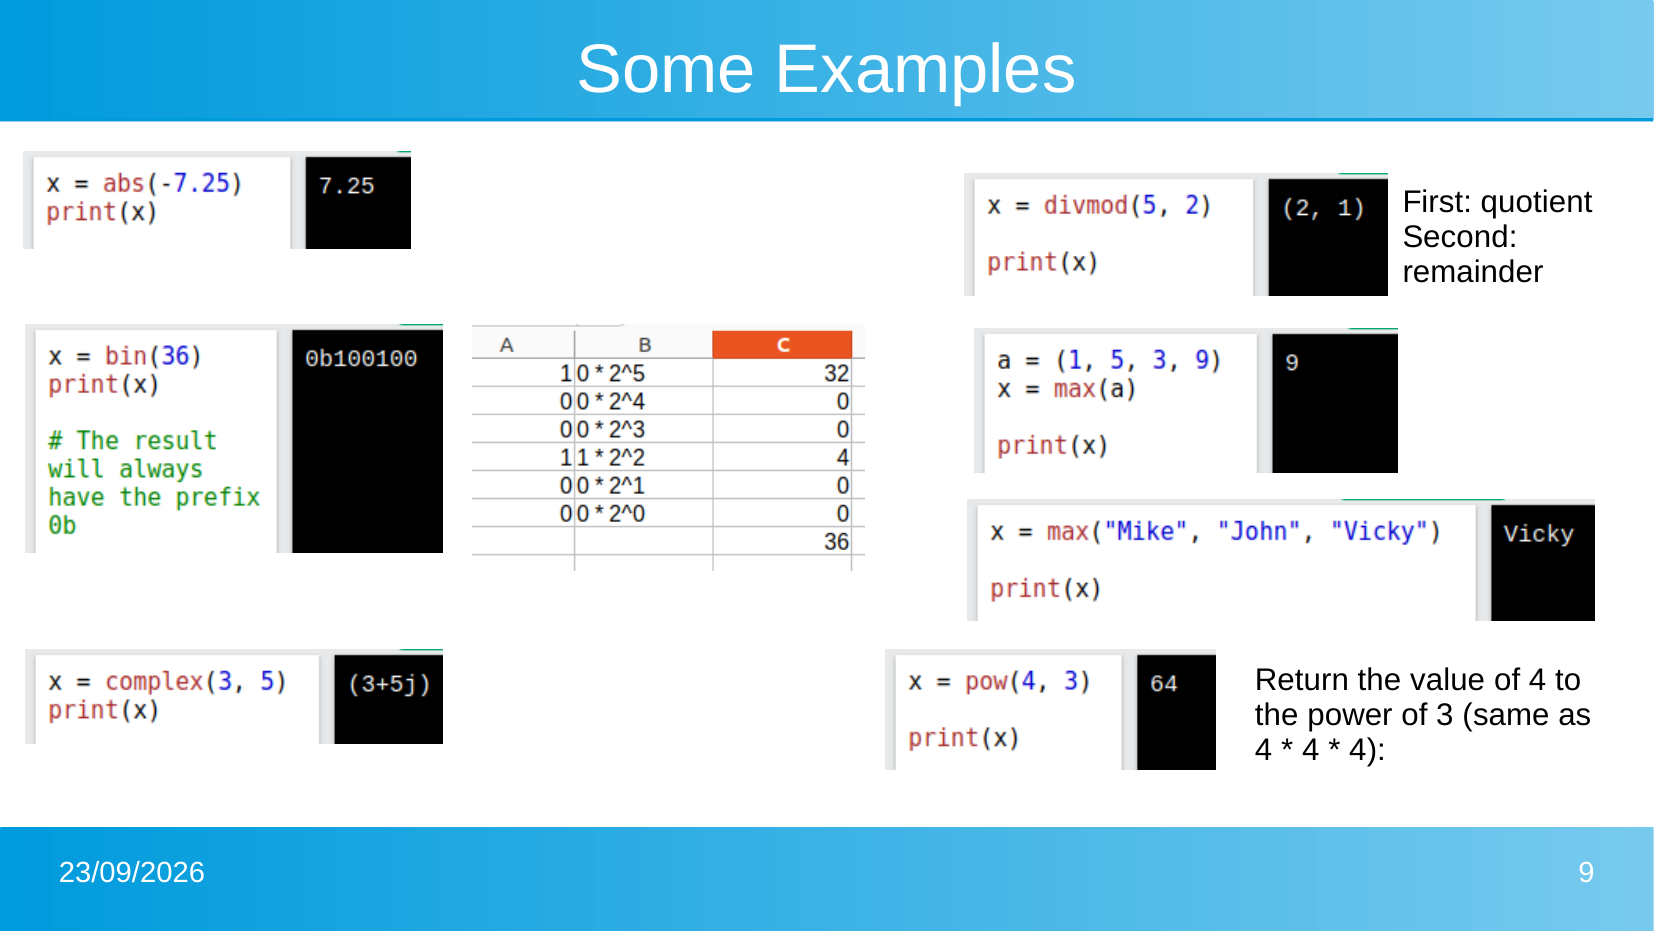

# Some Examples
First: quotient
Second: remainder
Return the value of 4 to the power of 3 (same as 4 * 4 * 4):
9